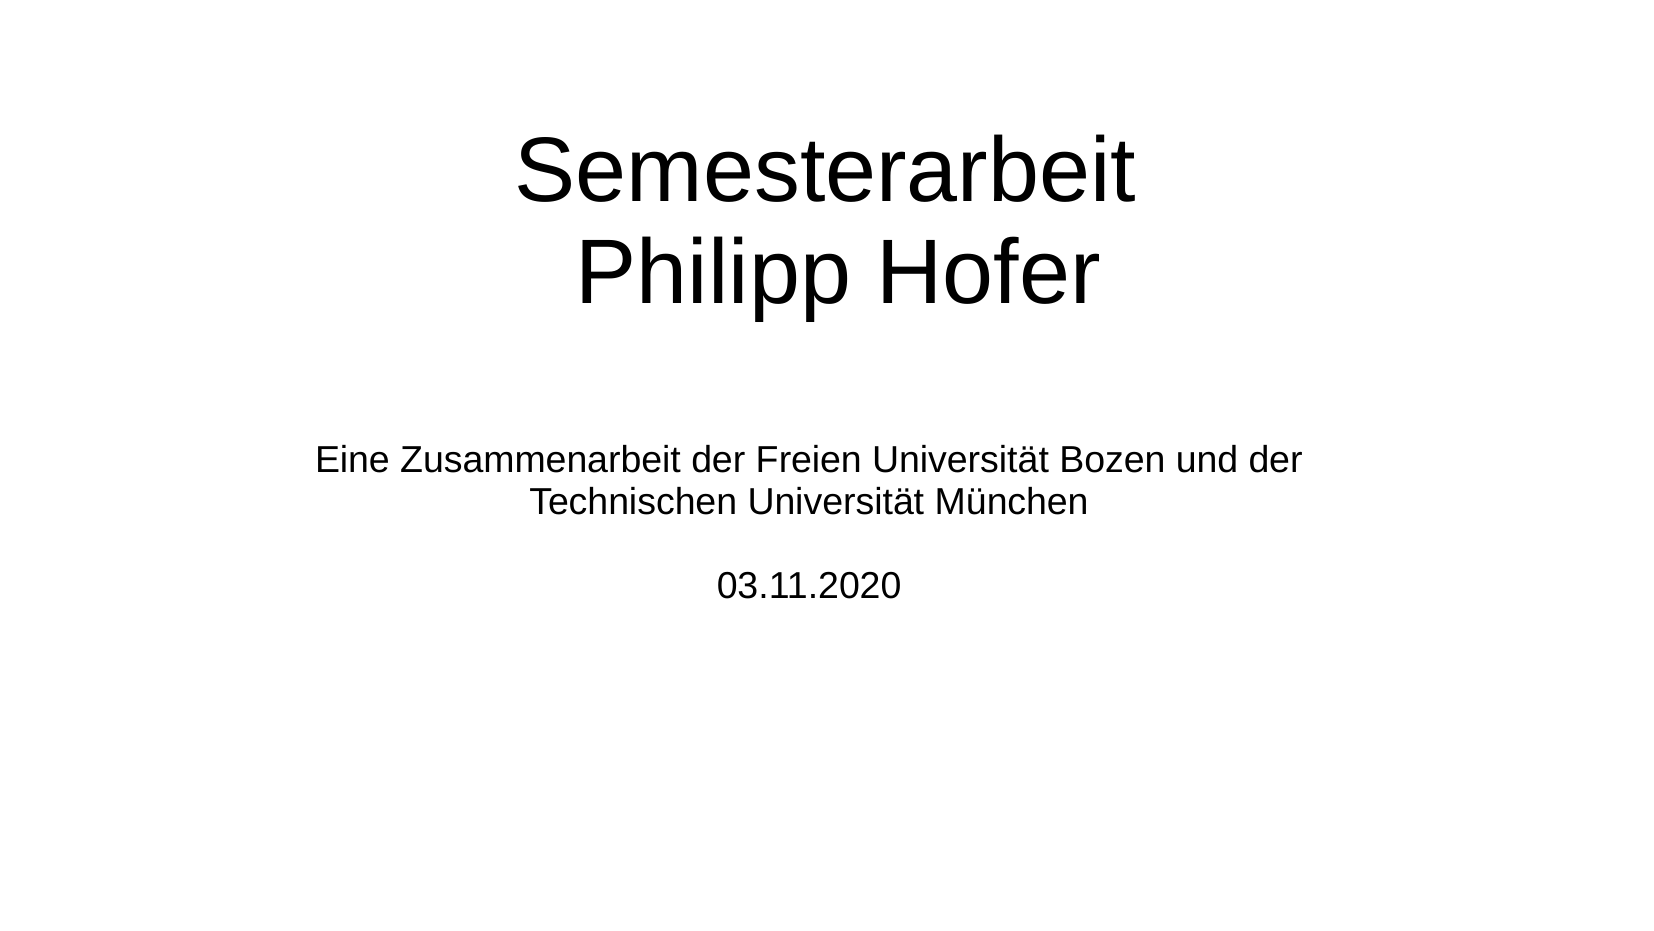

# Semesterarbeit Philipp Hofer
Eine Zusammenarbeit der Freien Universität Bozen und der Technischen Universität München
03.11.2020